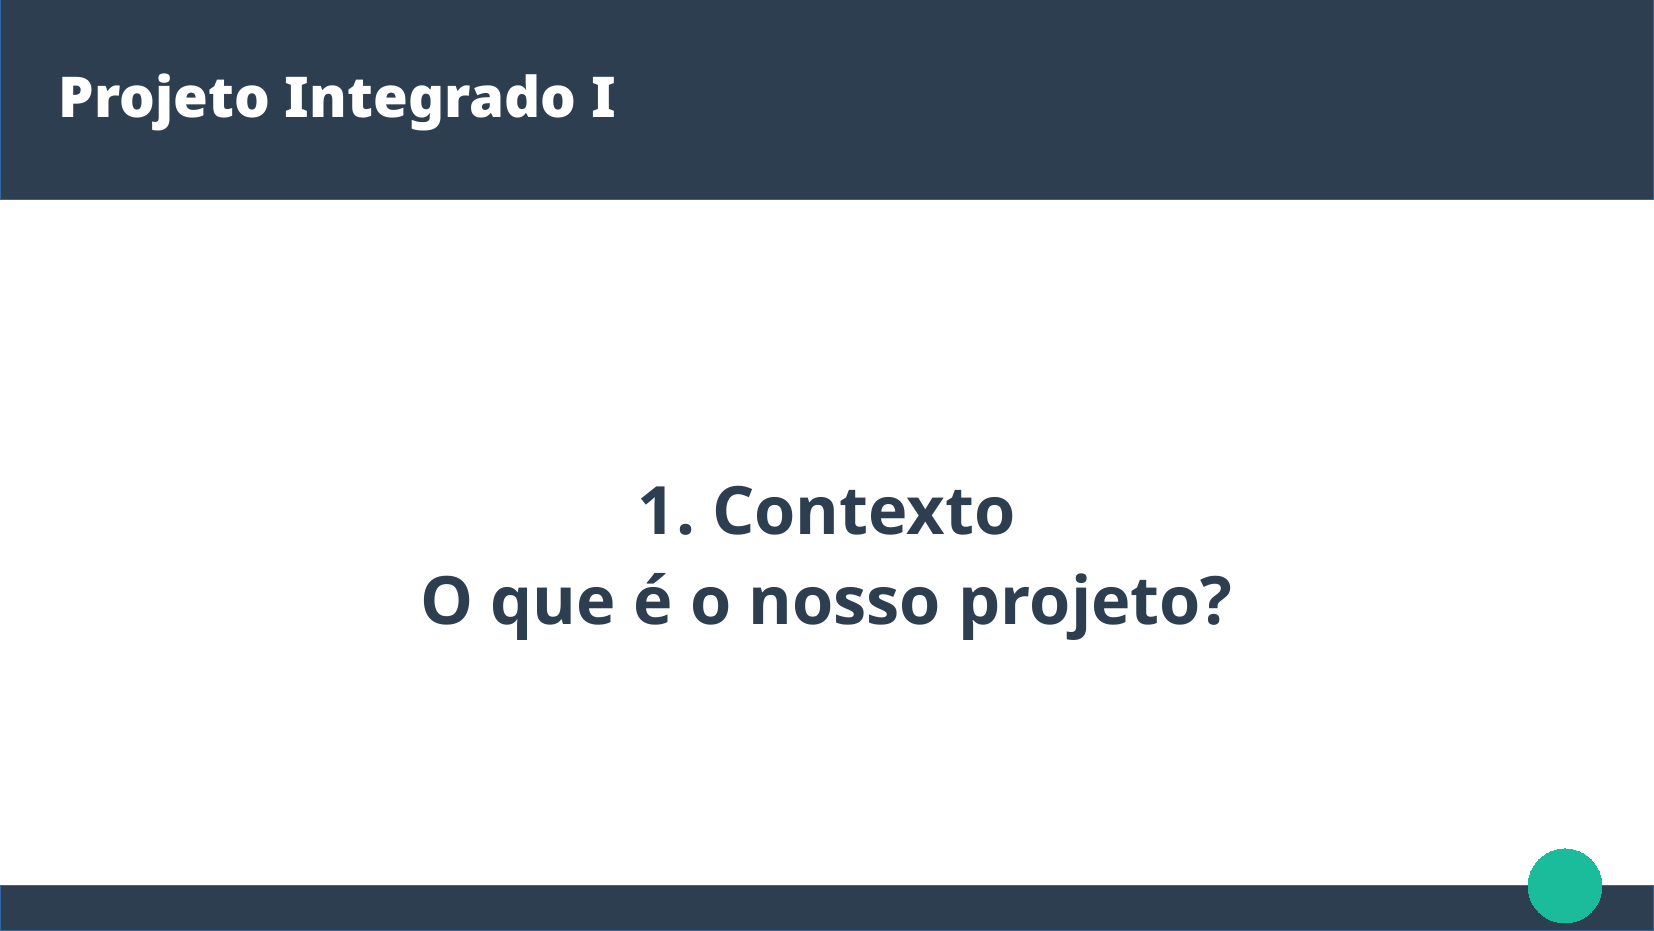

# Projeto Integrado I
1. Contexto
O que é o nosso projeto?